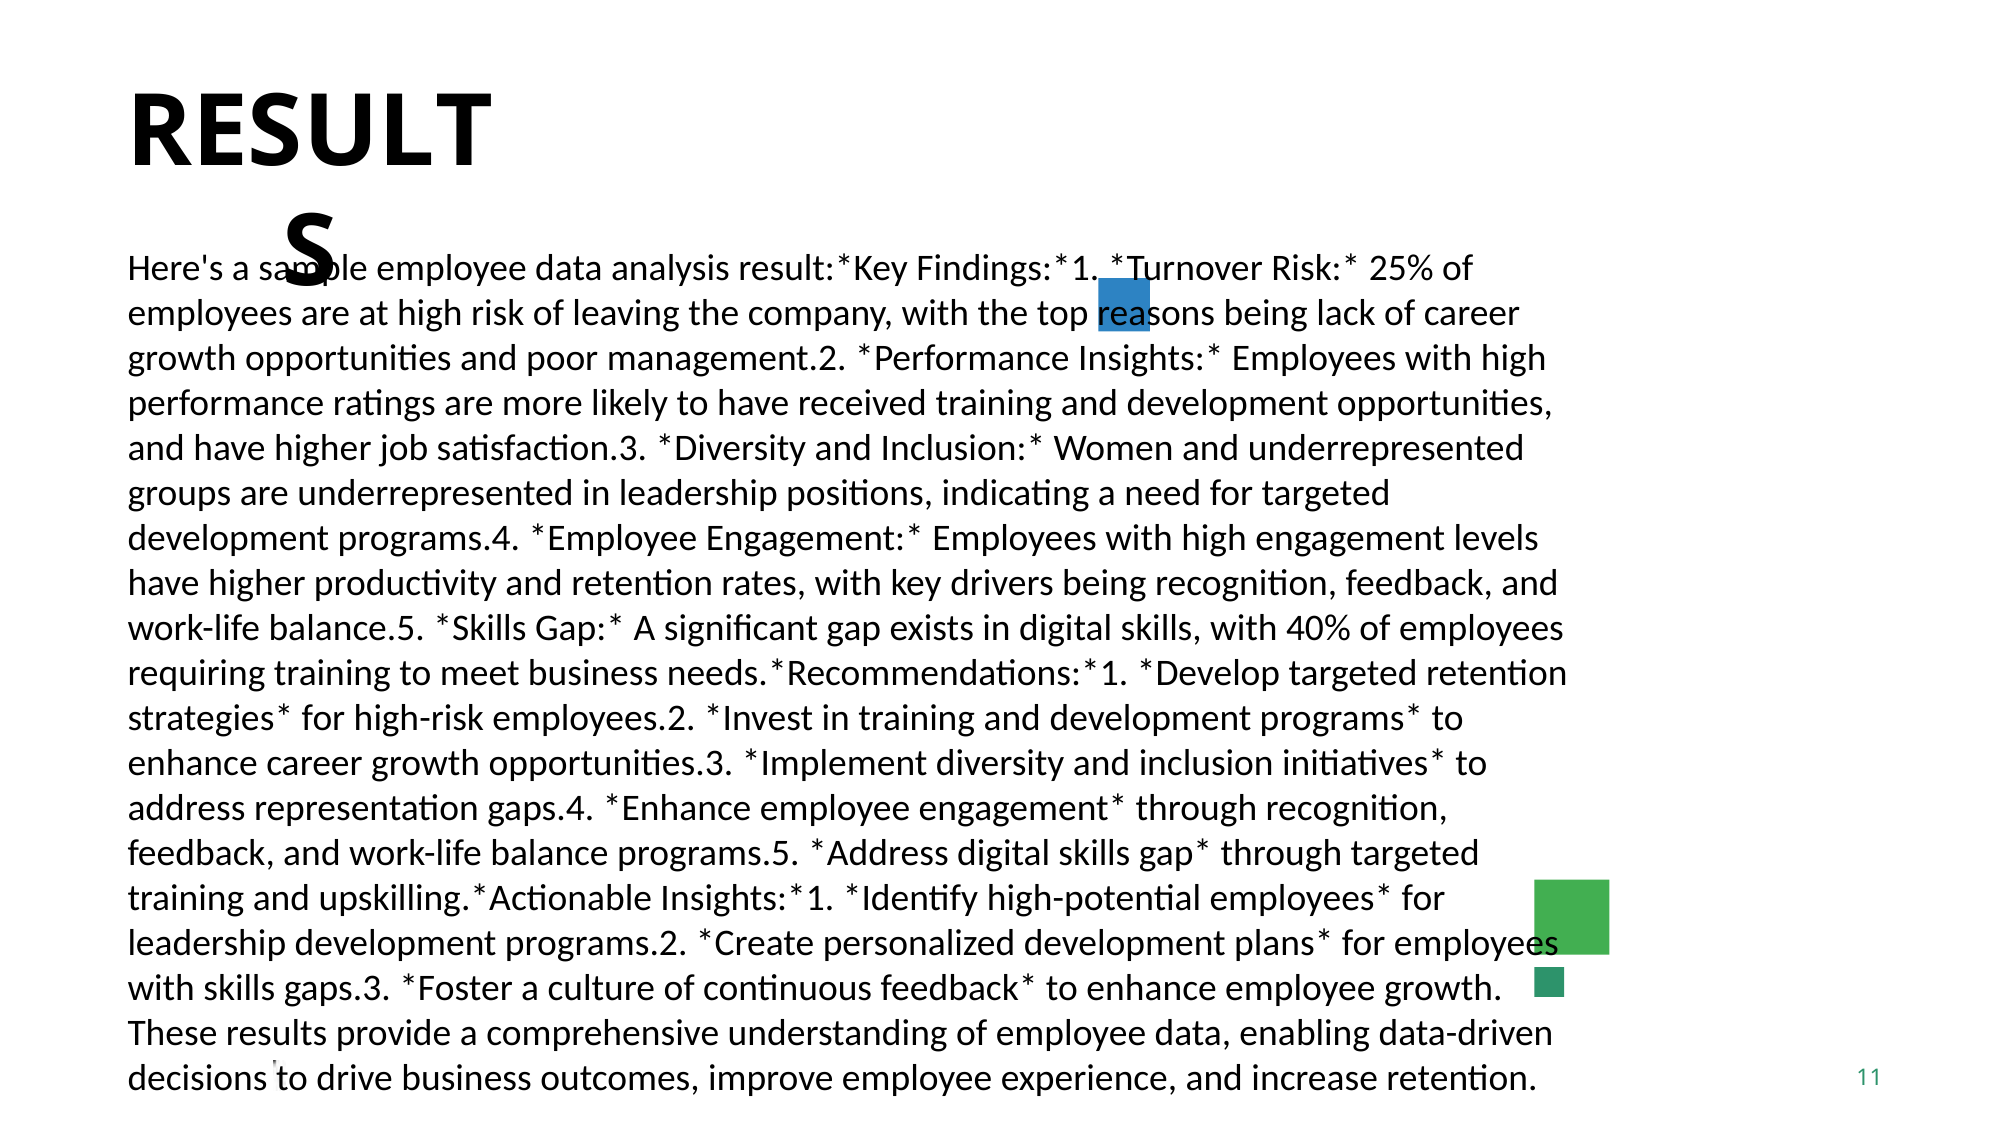

# RESULTS
Here's a sample employee data analysis result:*Key Findings:*1. *Turnover Risk:* 25% of employees are at high risk of leaving the company, with the top reasons being lack of career growth opportunities and poor management.2. *Performance Insights:* Employees with high performance ratings are more likely to have received training and development opportunities, and have higher job satisfaction.3. *Diversity and Inclusion:* Women and underrepresented groups are underrepresented in leadership positions, indicating a need for targeted development programs.4. *Employee Engagement:* Employees with high engagement levels have higher productivity and retention rates, with key drivers being recognition, feedback, and work-life balance.5. *Skills Gap:* A significant gap exists in digital skills, with 40% of employees requiring training to meet business needs.*Recommendations:*1. *Develop targeted retention strategies* for high-risk employees.2. *Invest in training and development programs* to enhance career growth opportunities.3. *Implement diversity and inclusion initiatives* to address representation gaps.4. *Enhance employee engagement* through recognition, feedback, and work-life balance programs.5. *Address digital skills gap* through targeted training and upskilling.*Actionable Insights:*1. *Identify high-potential employees* for leadership development programs.2. *Create personalized development plans* for employees with skills gaps.3. *Foster a culture of continuous feedback* to enhance employee growth. These results provide a comprehensive understanding of employee data, enabling data-driven decisions to drive business outcomes, improve employee experience, and increase retention.